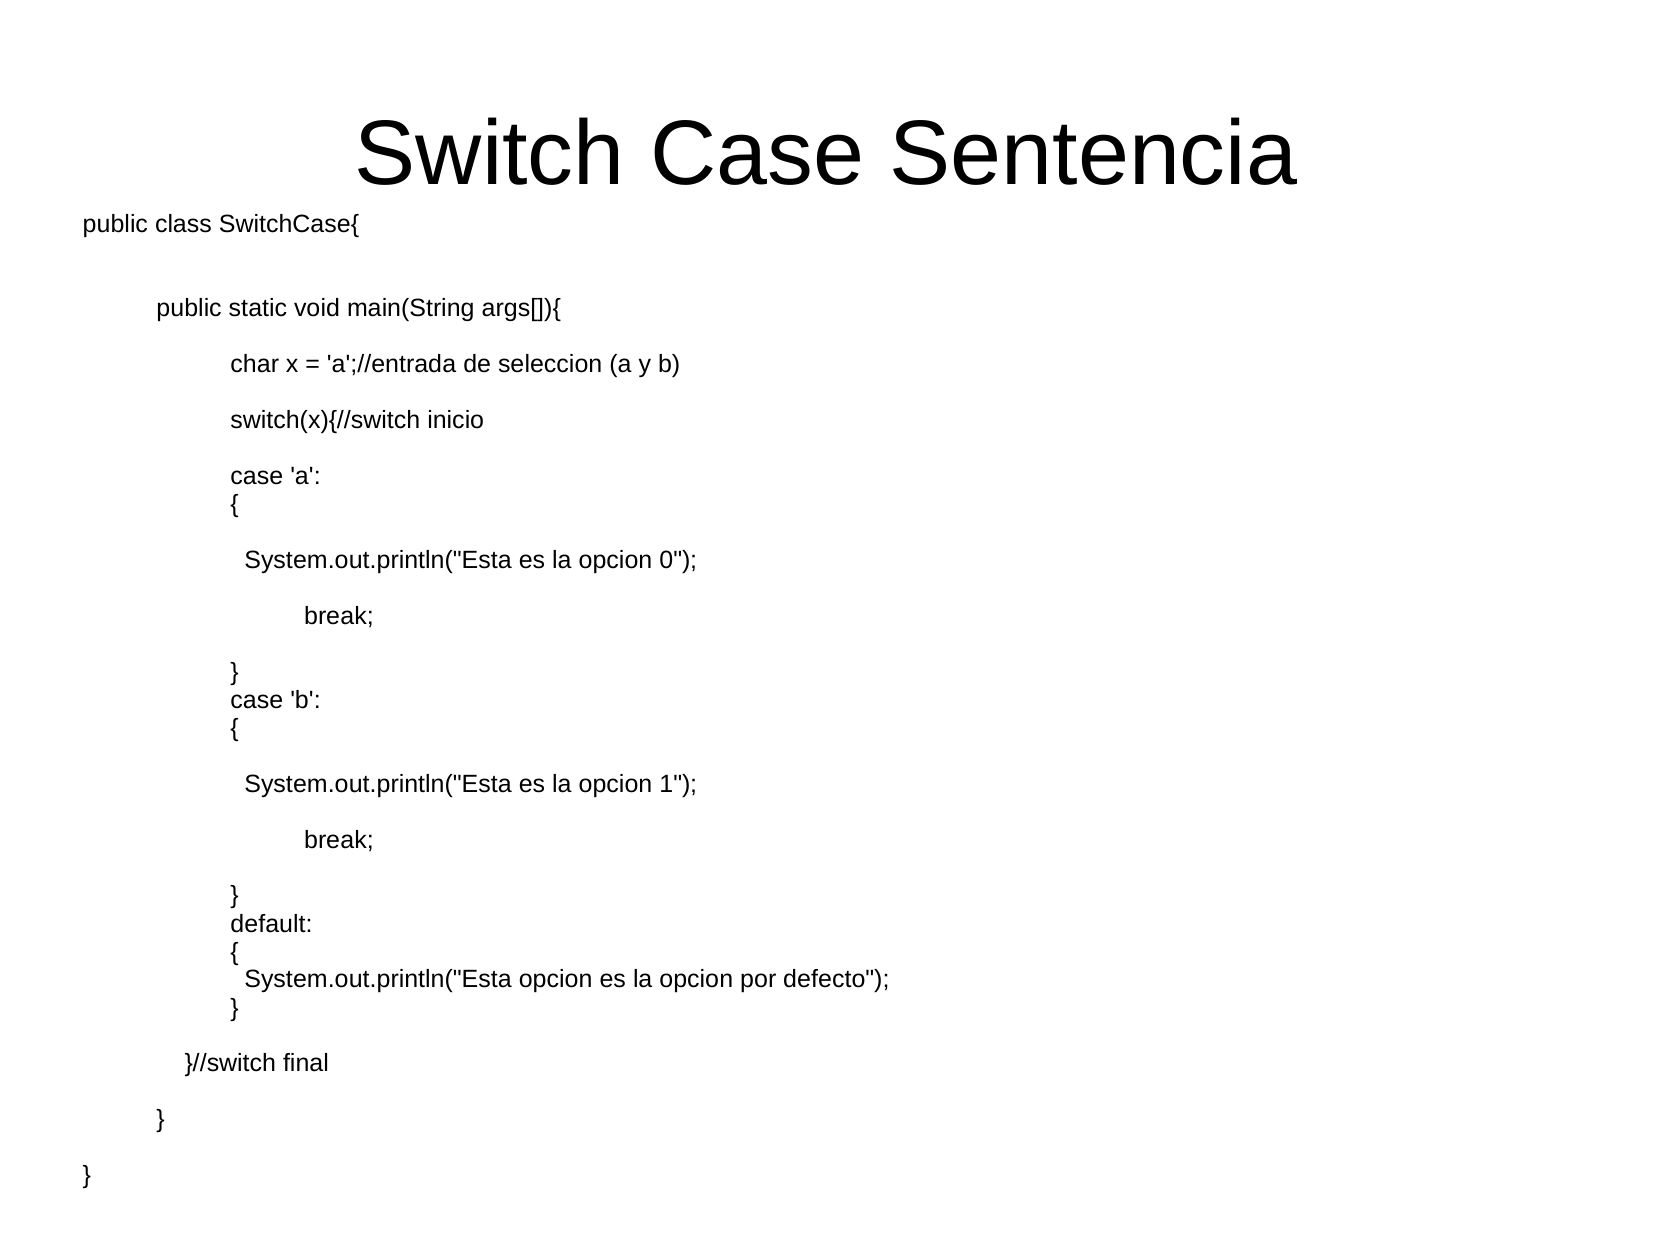

# Switch Case Sentencia
public class SwitchCase{
	public static void main(String args[]){
		char x = 'a';//entrada de seleccion (a y b)
		switch(x){//switch inicio
		case 'a':
		{
		 System.out.println("Esta es la opcion 0");
			break;
		}
		case 'b':
		{
		 System.out.println("Esta es la opcion 1");
			break;
		}
		default:
		{
		 System.out.println("Esta opcion es la opcion por defecto");
		}
	 }//switch final
	}
}